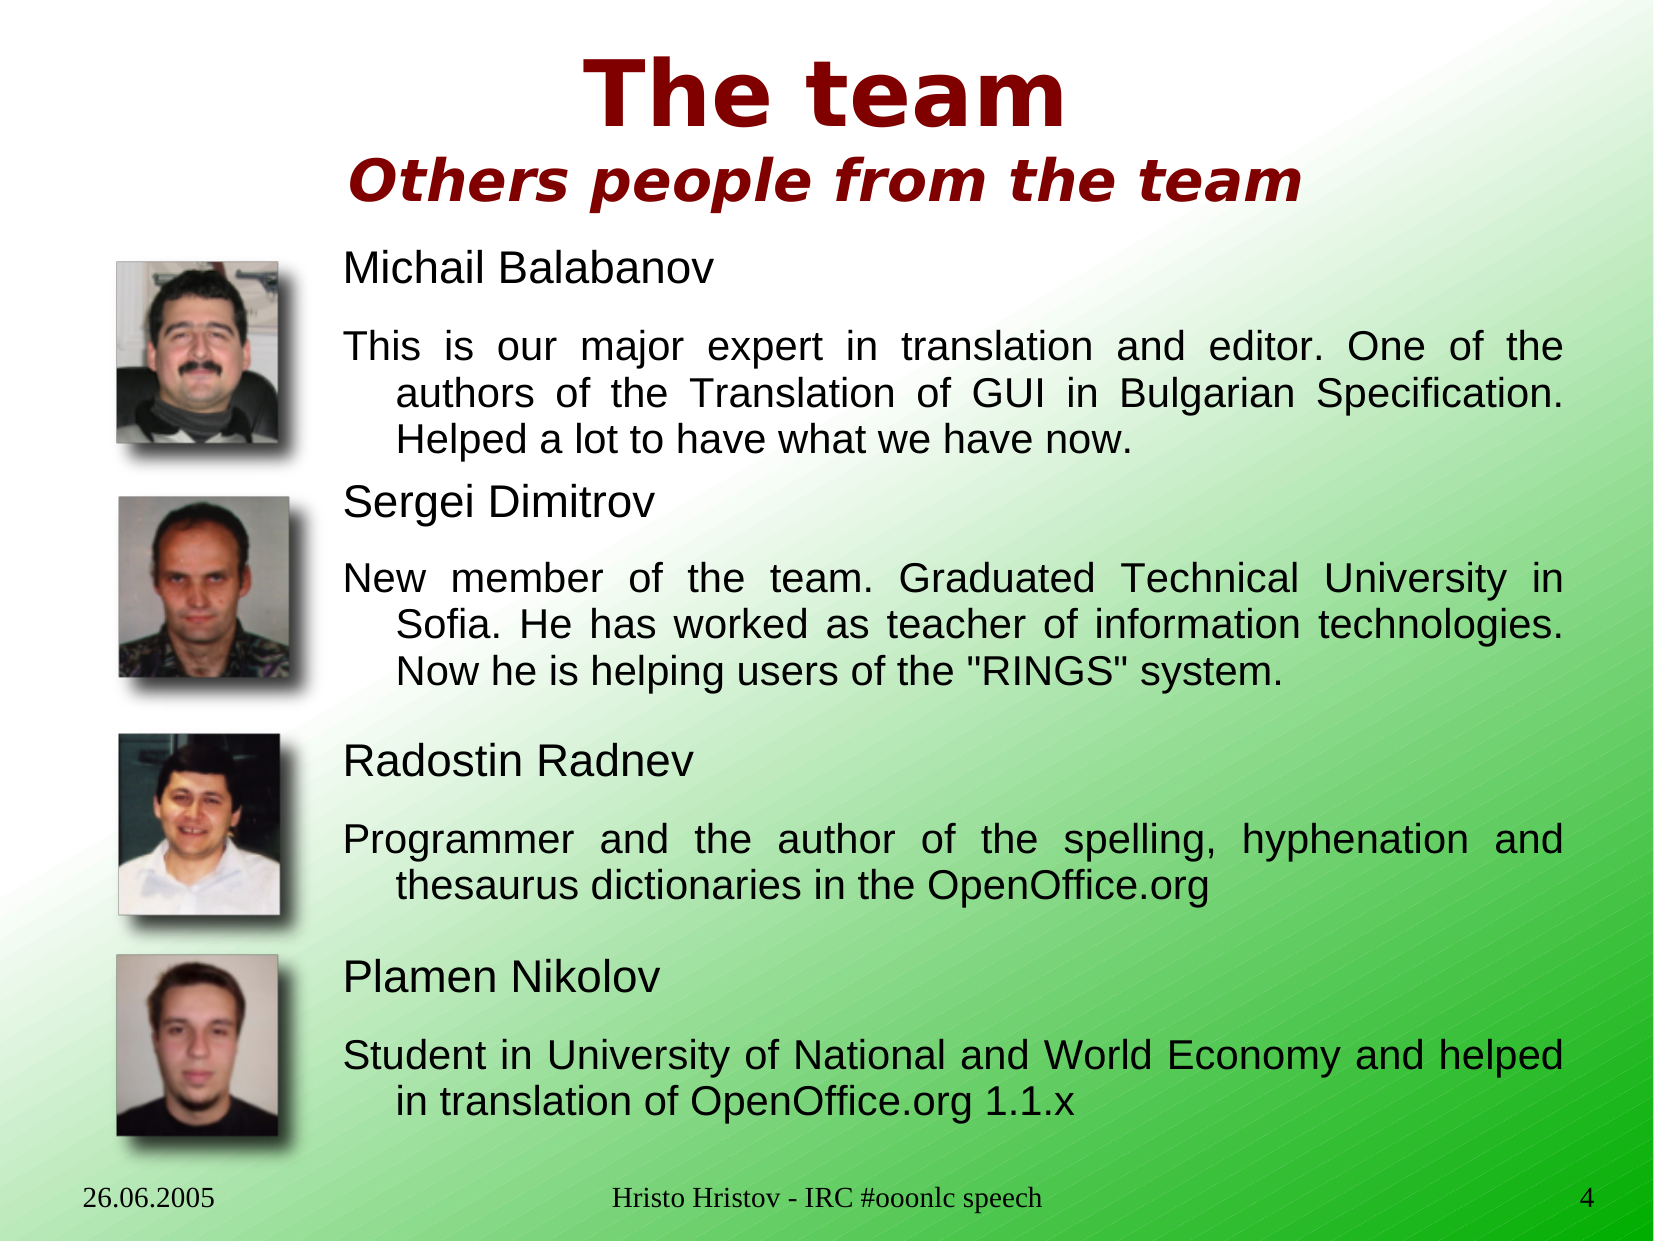

# The team Others people from the team
Michail Balabanov
This is our major expert in translation and editor. One of the authors of the Translation of GUI in Bulgarian Specification. Helped a lot to have what we have now.
Sergei Dimitrov
New member of the team. Graduated Technical University in Sofia. He has worked as teacher of information technologies. Now he is helping users of the "RINGS" system.
Radostin Radnev
Programmer and the author of the spelling, hyphenation and thesaurus dictionaries in the OpenOffice.org
Plamen Nikolov
Student in University of National and World Economy and helped in translation of OpenOffice.org 1.1.x
26.06.2005
Hristo Hristov - IRC #ooonlc speech
4